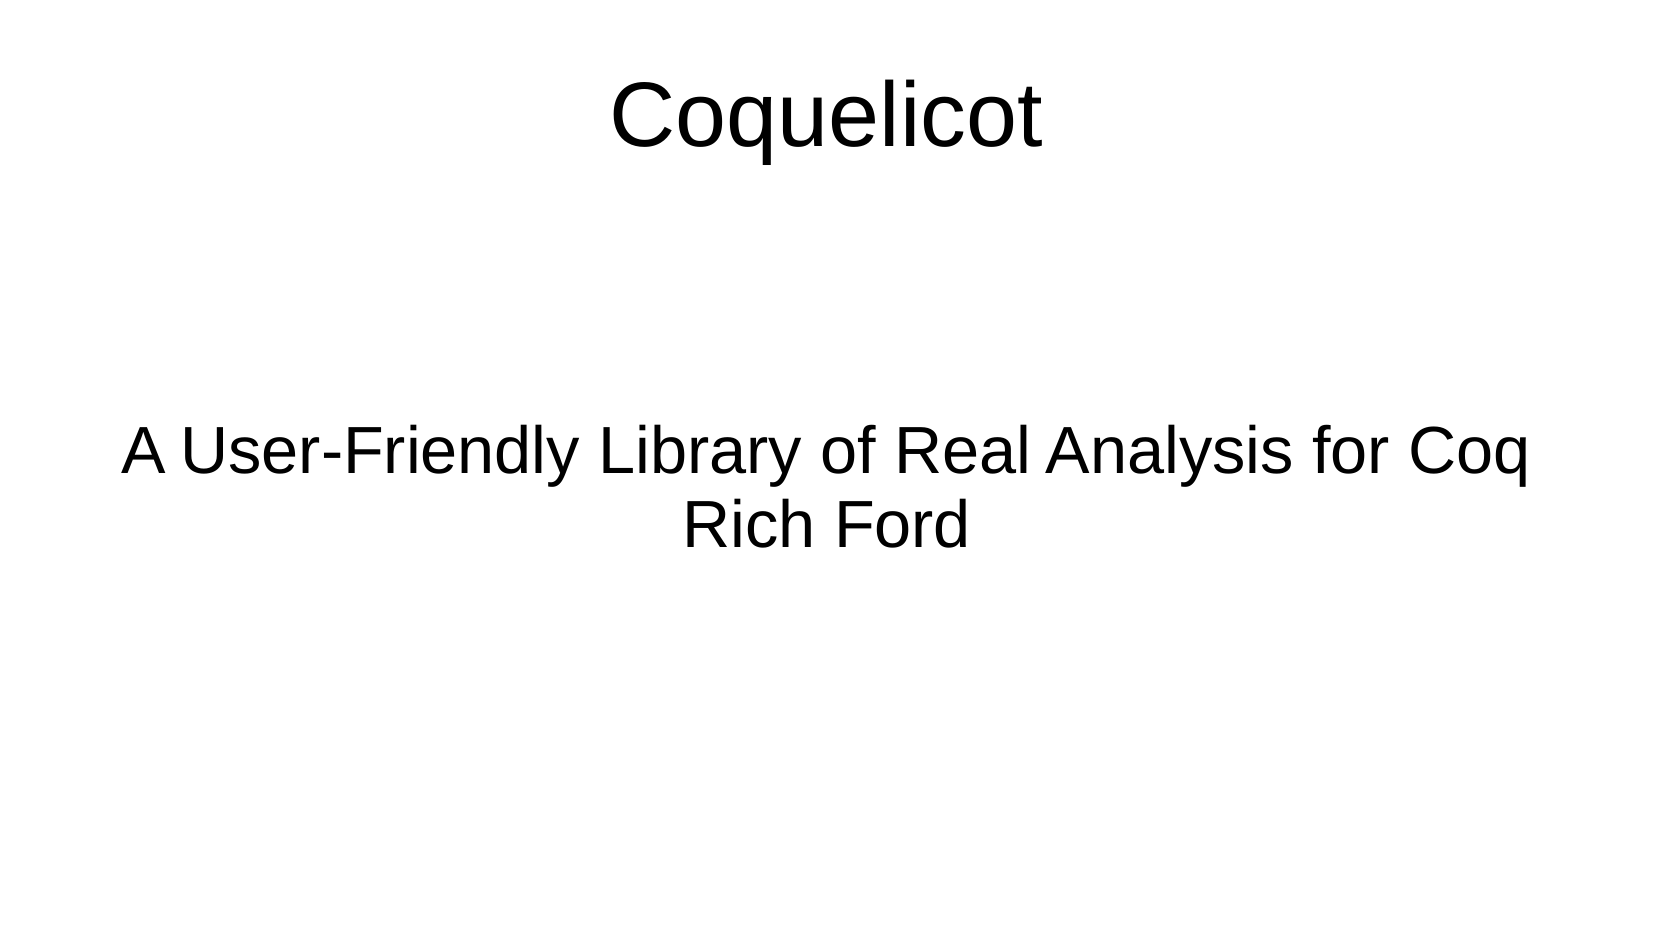

# Coquelicot
A User-Friendly Library of Real Analysis for Coq
Rich Ford